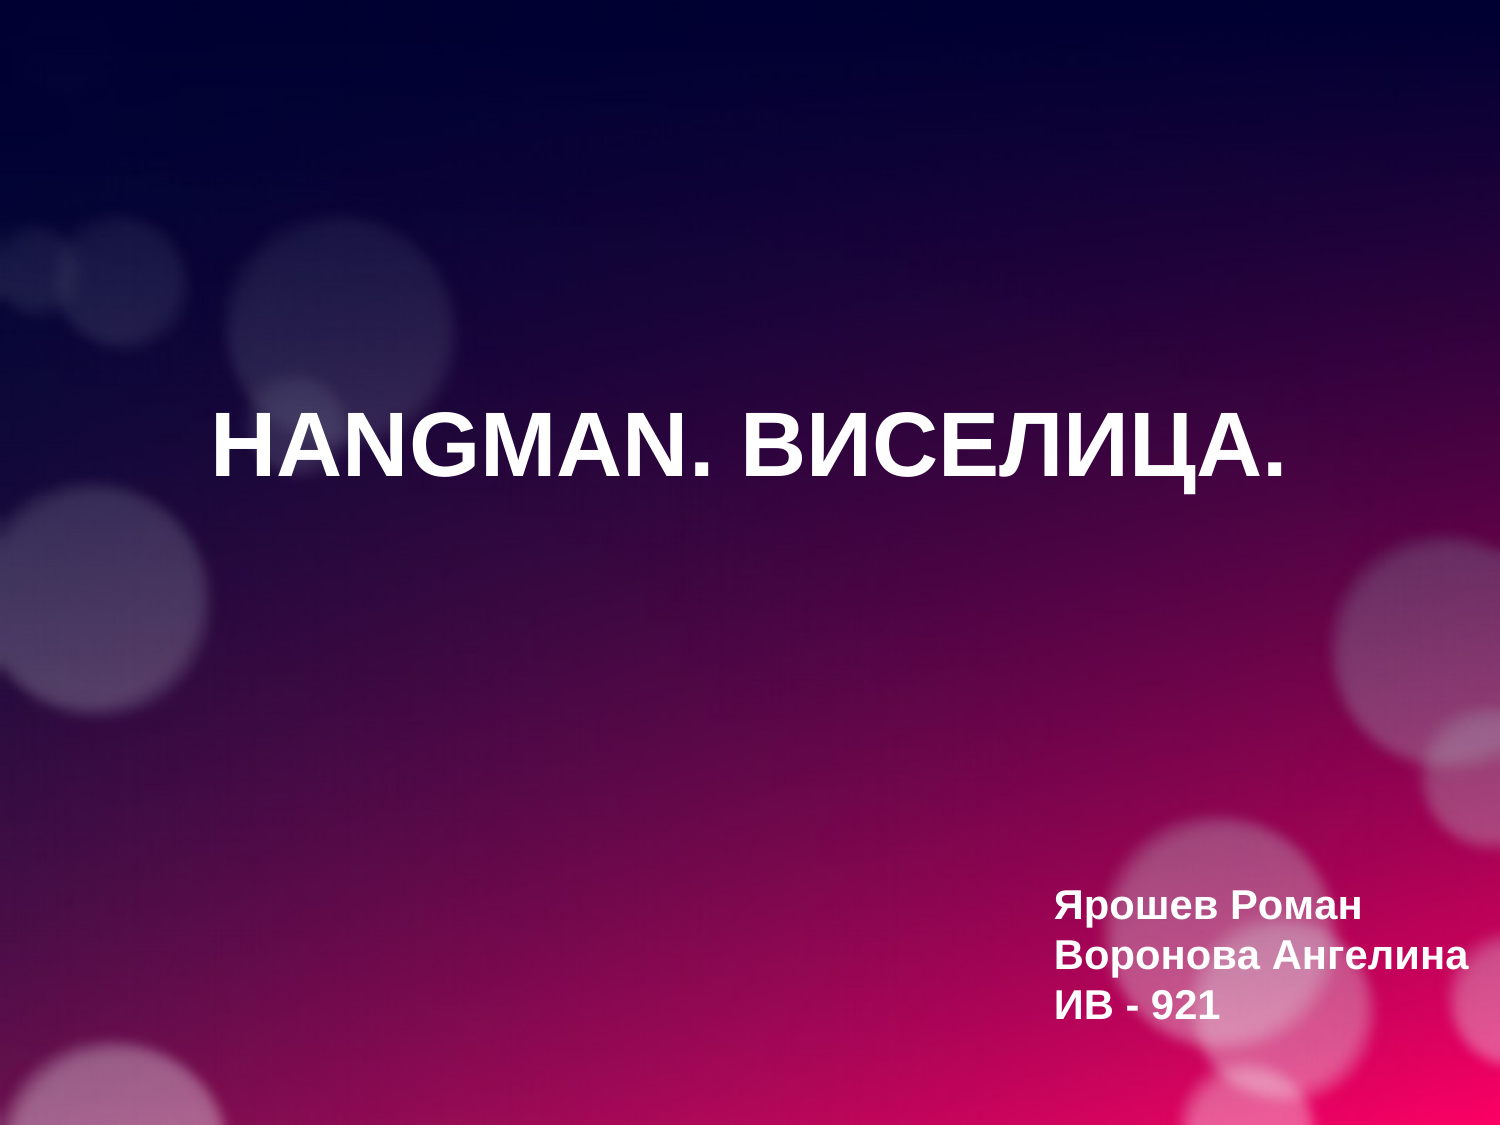

HANGMAN. ВИСЕЛИЦА.
Ярошев Роман
Воронова Ангелина
ИВ - 921